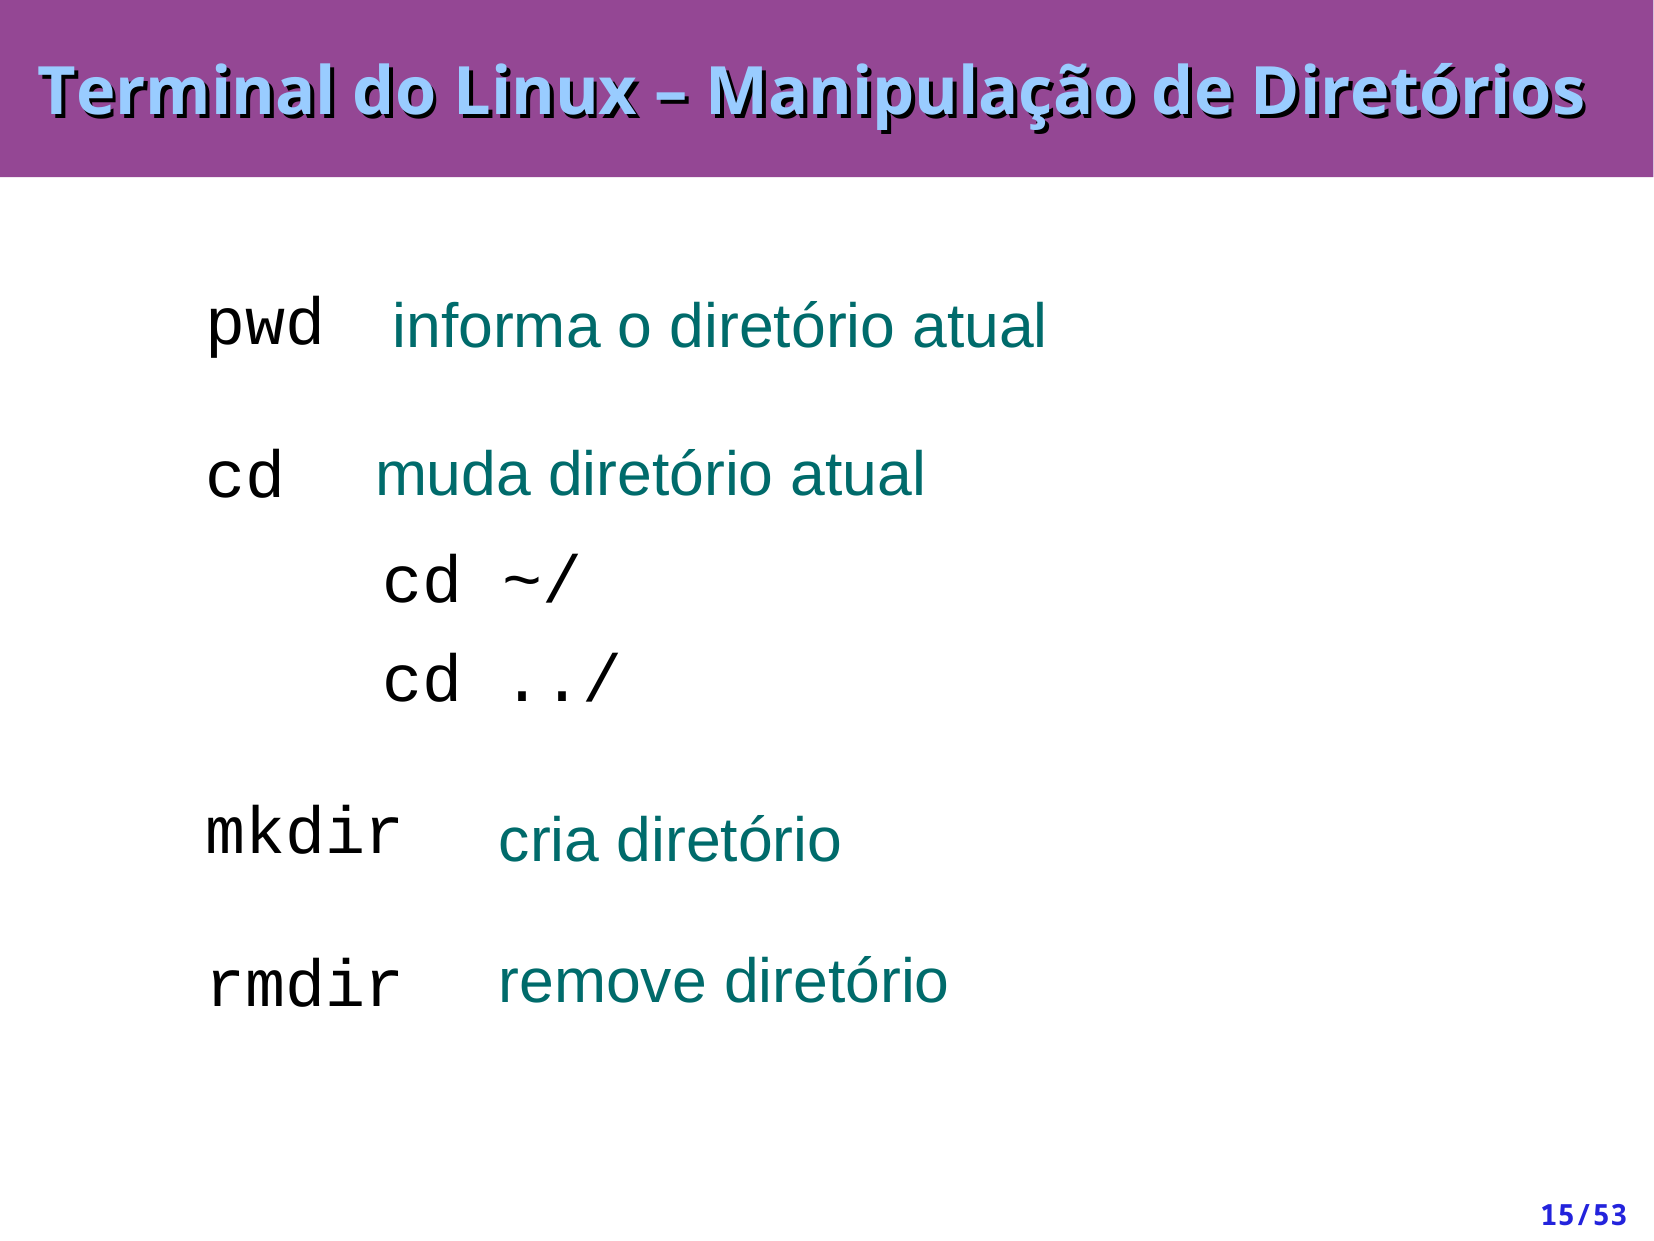

# Terminal do Linux – Manipulação de Diretórios
informa o diretório atual
pwd
cd
cd ~/
cd ../
mkdir
rmdir
muda diretório atual
cria diretório
remove diretório
15